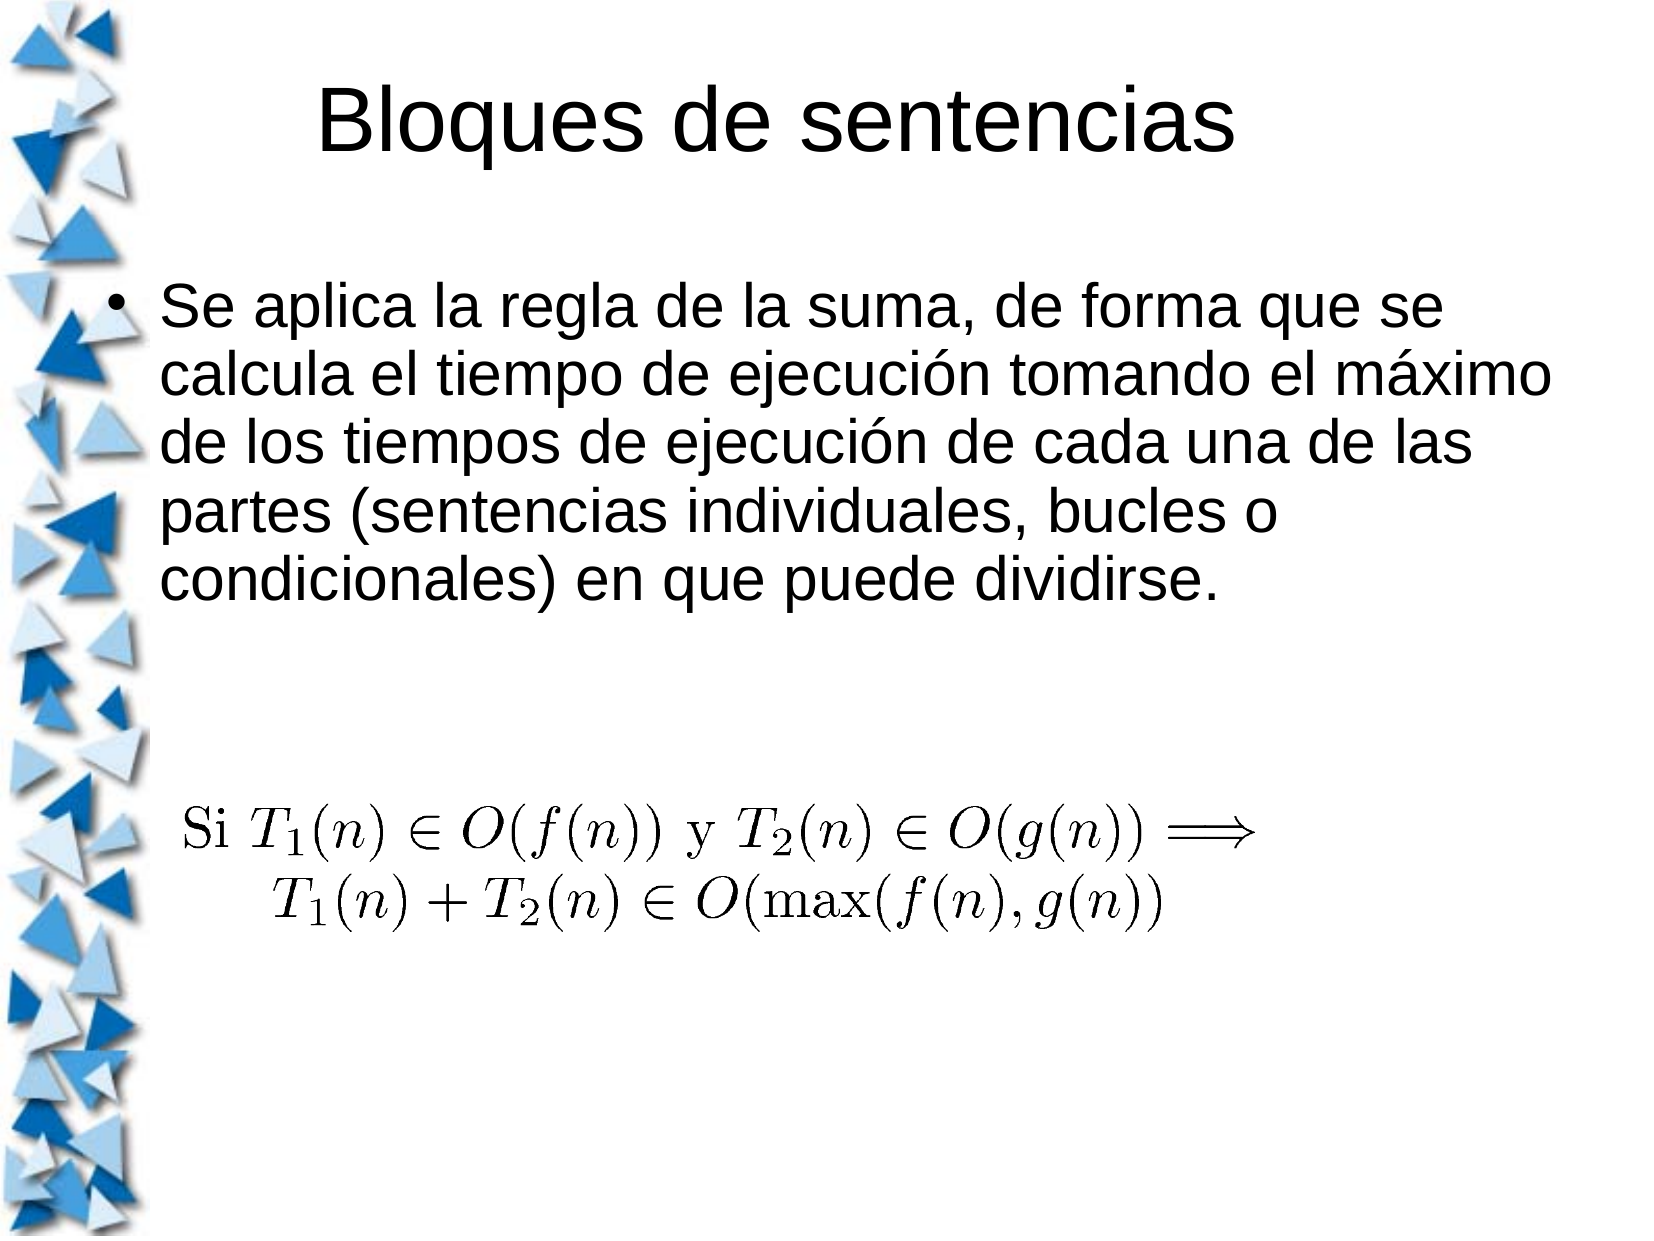

# Bloques de sentencias
Se aplica la regla de la suma, de forma que se calcula el tiempo de ejecución tomando el máximo de los tiempos de ejecución de cada una de las partes (sentencias individuales, bucles o condicionales) en que puede dividirse.